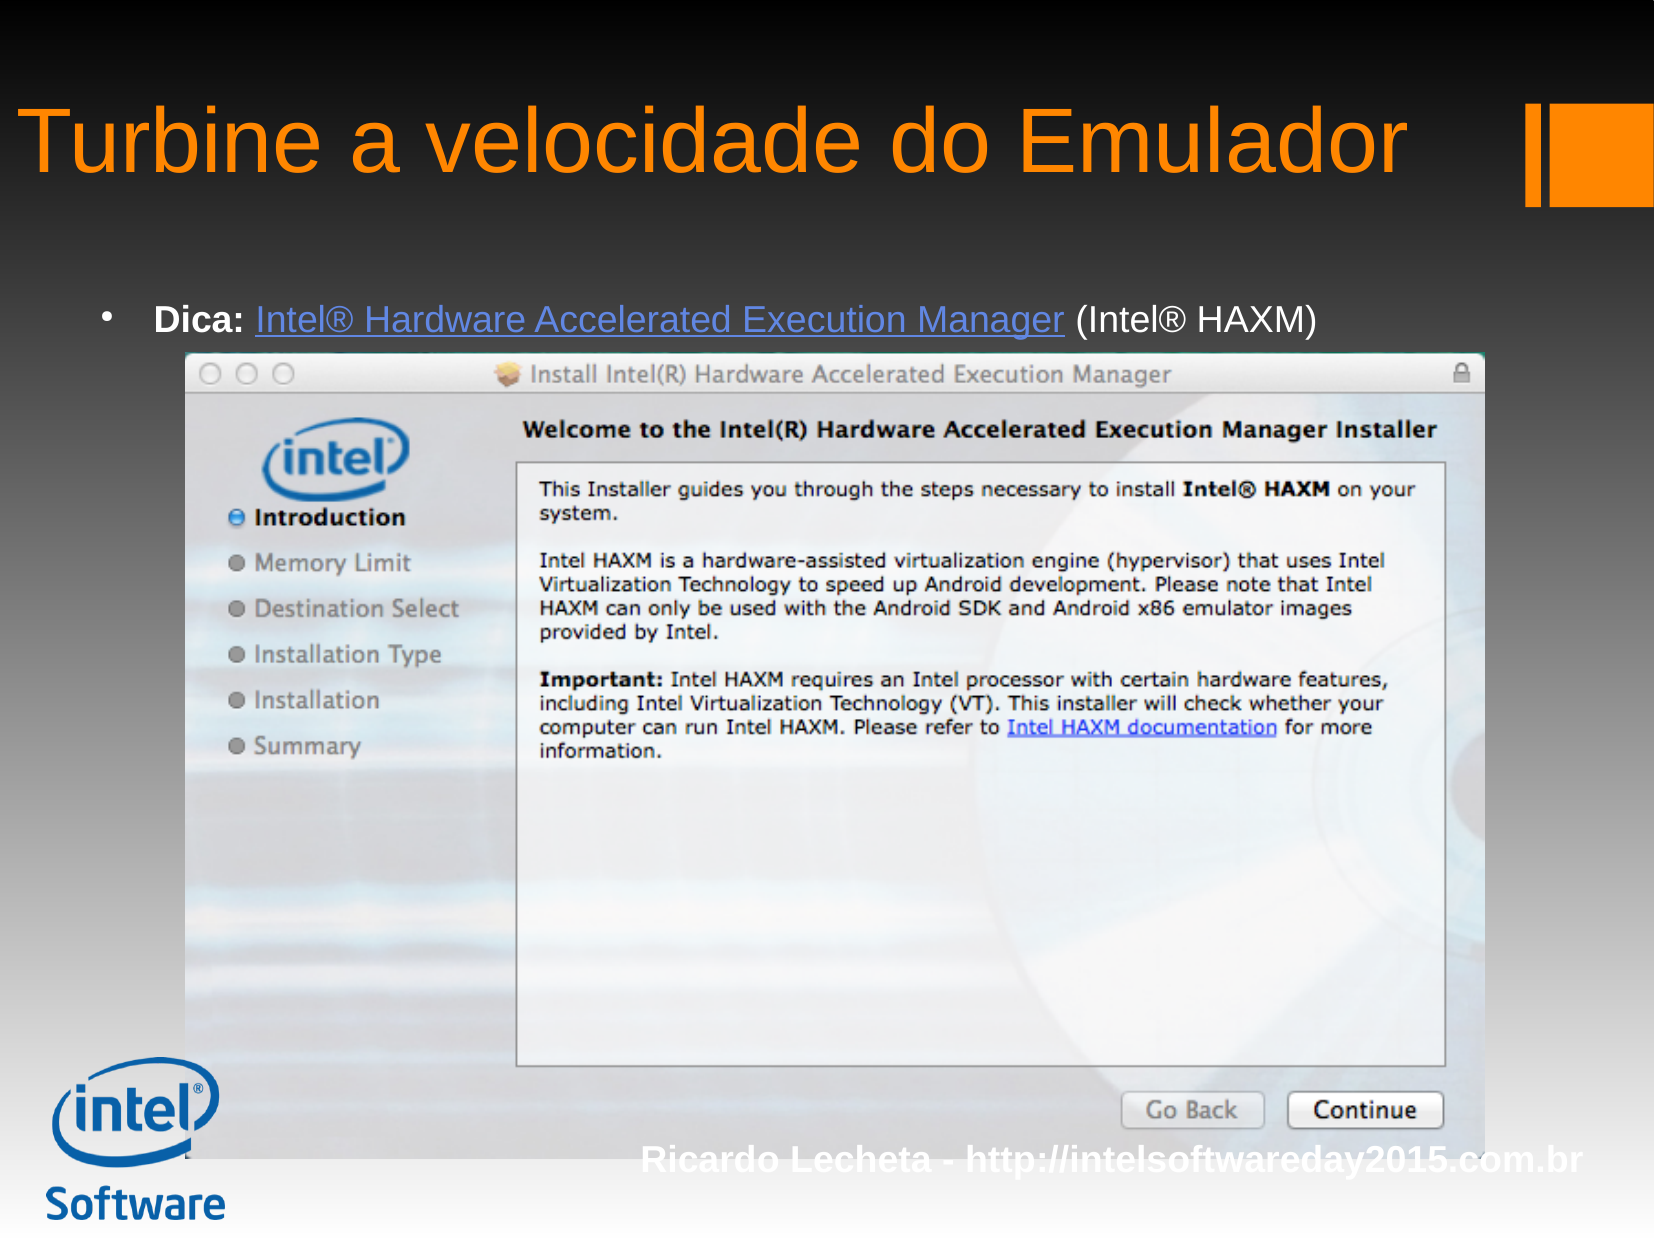

# Turbine a velocidade do Emulador
Dica: Intel® Hardware Accelerated Execution Manager (Intel® HAXM)
Ricardo Lecheta - http://intelsoftwareday2015.com.br